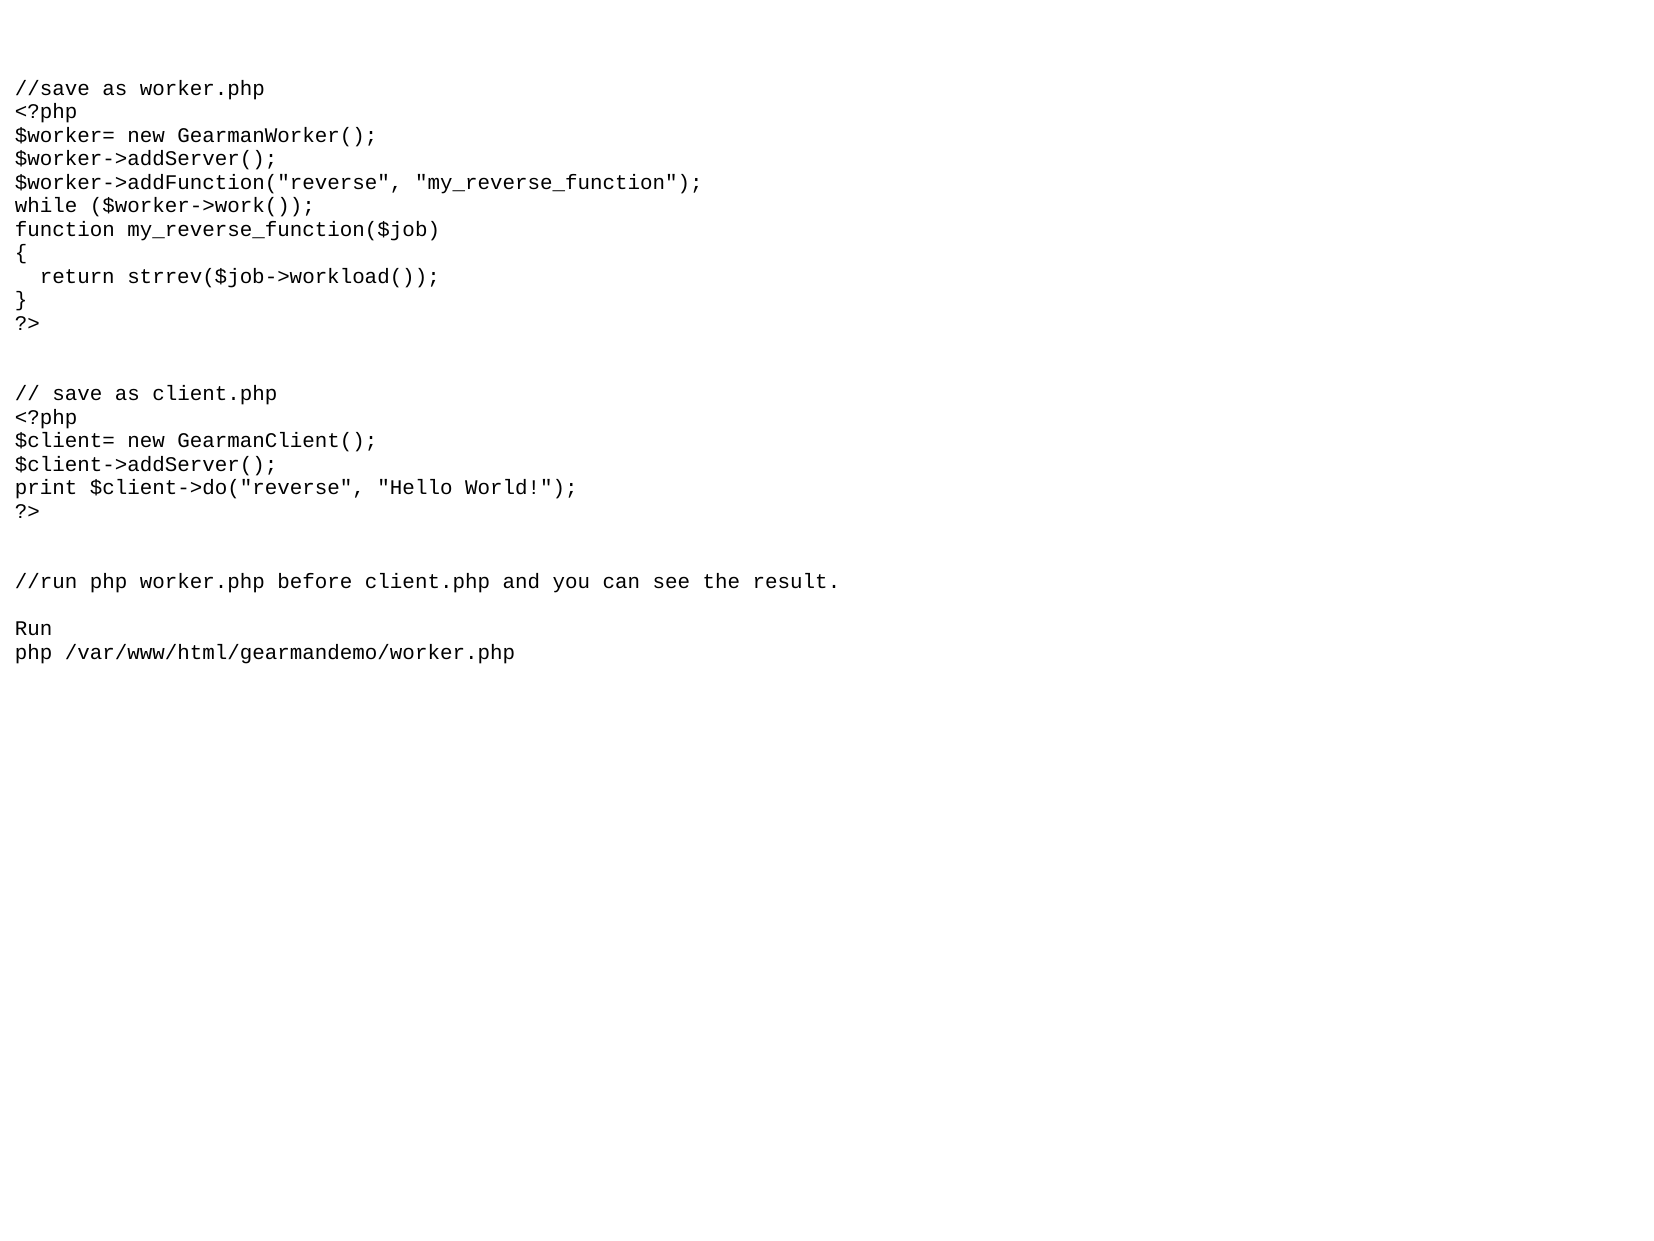

//save as worker.php
<?php
$worker= new GearmanWorker();
$worker->addServer();
$worker->addFunction("reverse", "my_reverse_function");
while ($worker->work());
function my_reverse_function($job)
{
 return strrev($job->workload());
}
?>
// save as client.php
<?php
$client= new GearmanClient();
$client->addServer();
print $client->do("reverse", "Hello World!");
?>
//run php worker.php before client.php and you can see the result.
Run
php /var/www/html/gearmandemo/worker.php